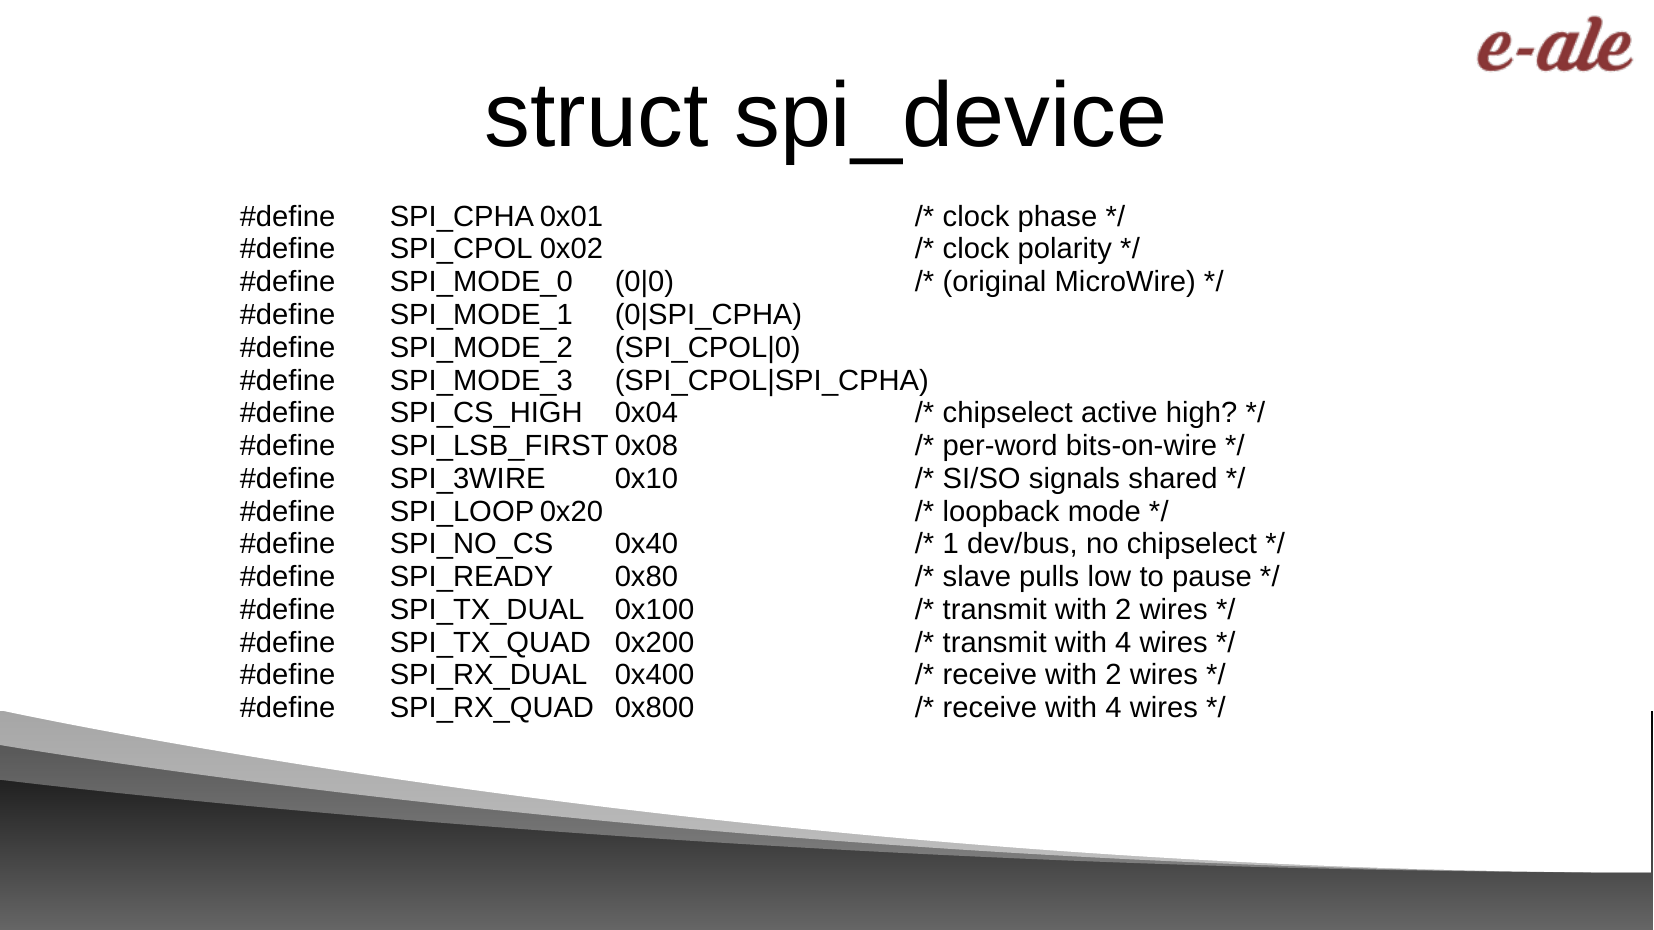

# struct spi_device
#define	SPI_CPHA	0x01					/* clock phase */
#define	SPI_CPOL	0x02					/* clock polarity */
#define	SPI_MODE_0	(0|0)				/* (original MicroWire) */
#define	SPI_MODE_1	(0|SPI_CPHA)
#define	SPI_MODE_2	(SPI_CPOL|0)
#define	SPI_MODE_3	(SPI_CPOL|SPI_CPHA)
#define	SPI_CS_HIGH	0x04				/* chipselect active high? */
#define	SPI_LSB_FIRST	0x08				/* per-word bits-on-wire */
#define	SPI_3WIRE	0x10				/* SI/SO signals shared */
#define	SPI_LOOP	0x20					/* loopback mode */
#define	SPI_NO_CS	0x40				/* 1 dev/bus, no chipselect */
#define	SPI_READY	0x80				/* slave pulls low to pause */
#define	SPI_TX_DUAL	0x100			/* transmit with 2 wires */
#define	SPI_TX_QUAD	0x200			/* transmit with 4 wires */
#define	SPI_RX_DUAL	0x400			/* receive with 2 wires */
#define	SPI_RX_QUAD	0x800			/* receive with 4 wires */